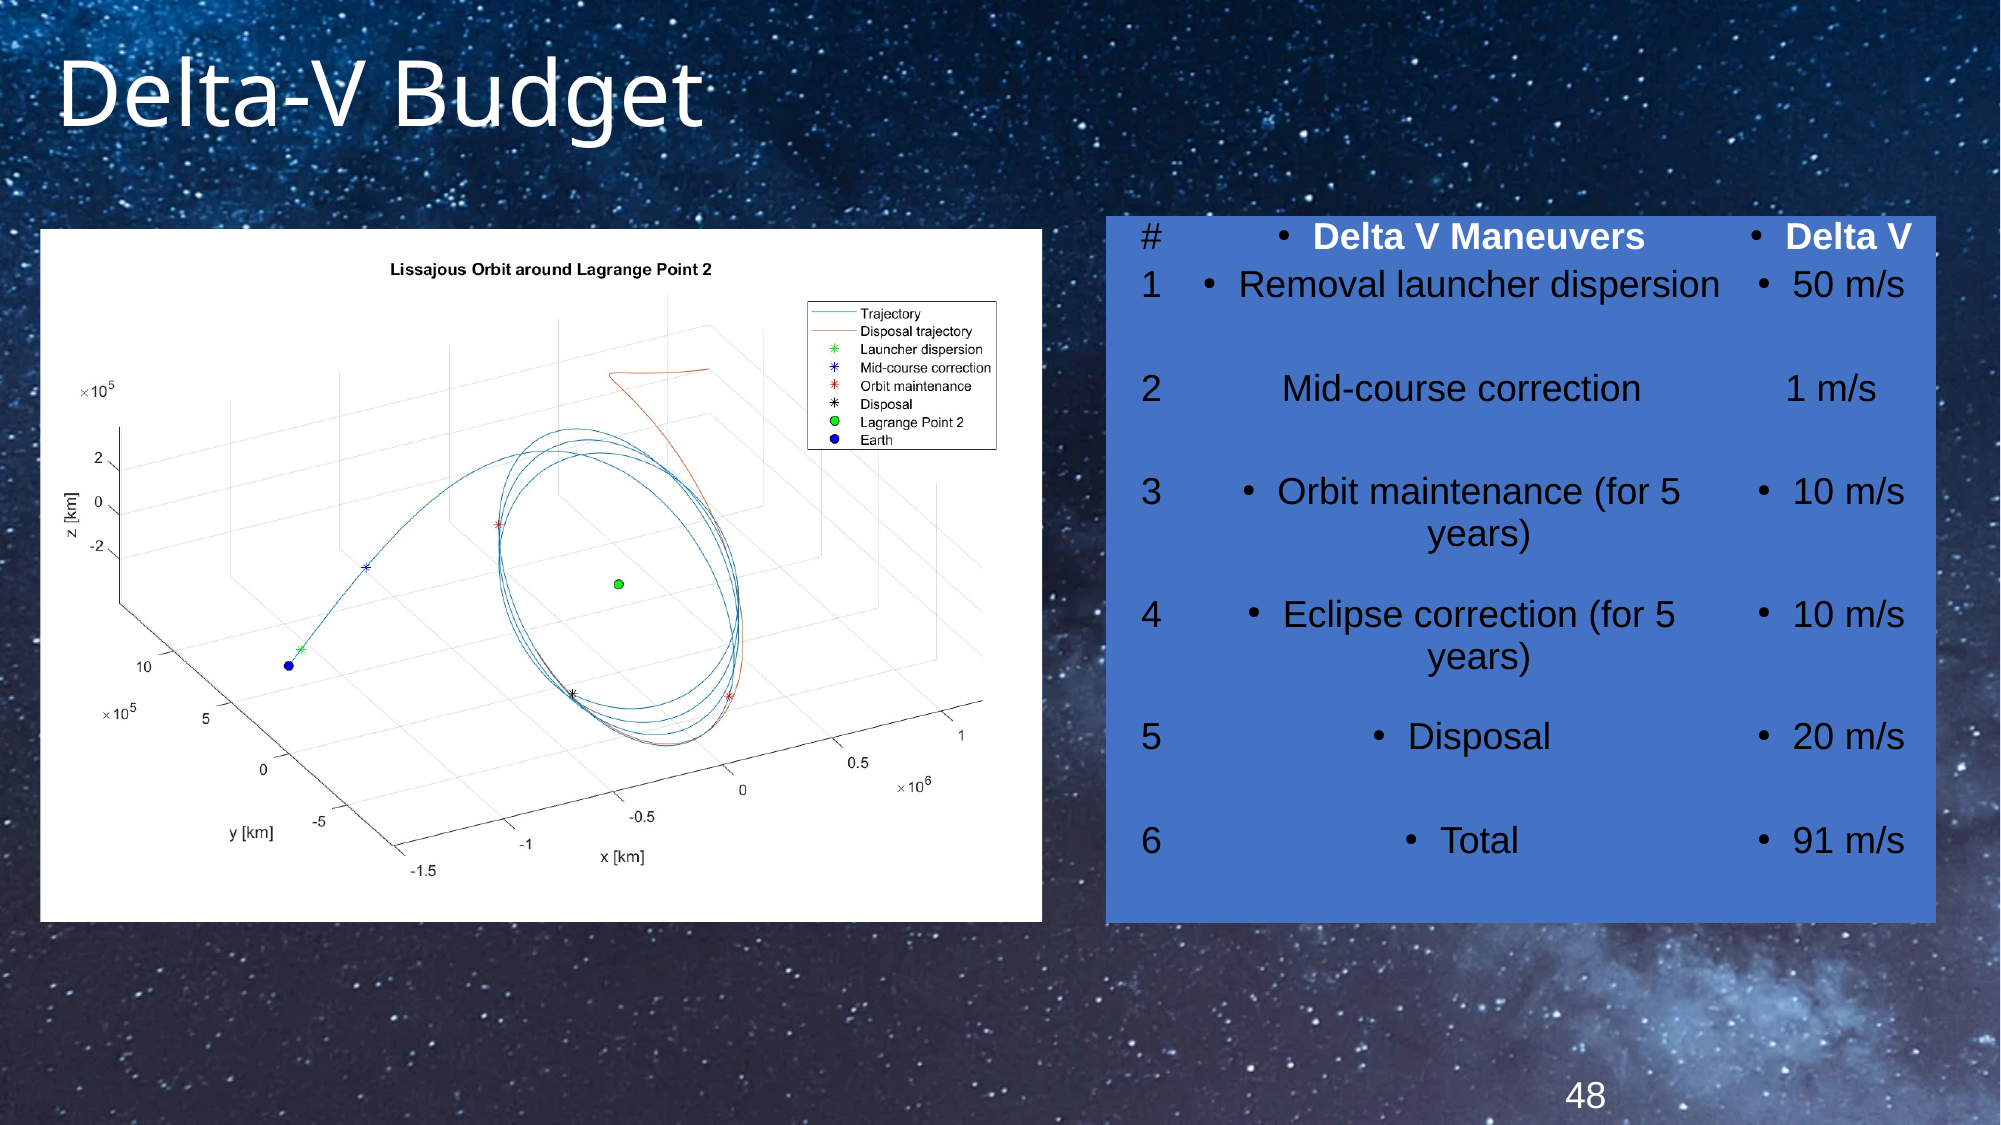

# Delta-V Budget
| # | Delta V Maneuvers | Delta V |
| --- | --- | --- |
| 1 | Removal launcher dispersion | 50 m/s |
| 2 | Mid-course correction | 1 m/s |
| 3 | Orbit maintenance (for 5 years) | 10 m/s |
| 4 | Eclipse correction (for 5 years) | 10 m/s |
| 5 | Disposal | 20 m/s |
| 6 | Total | 91 m/s |
47